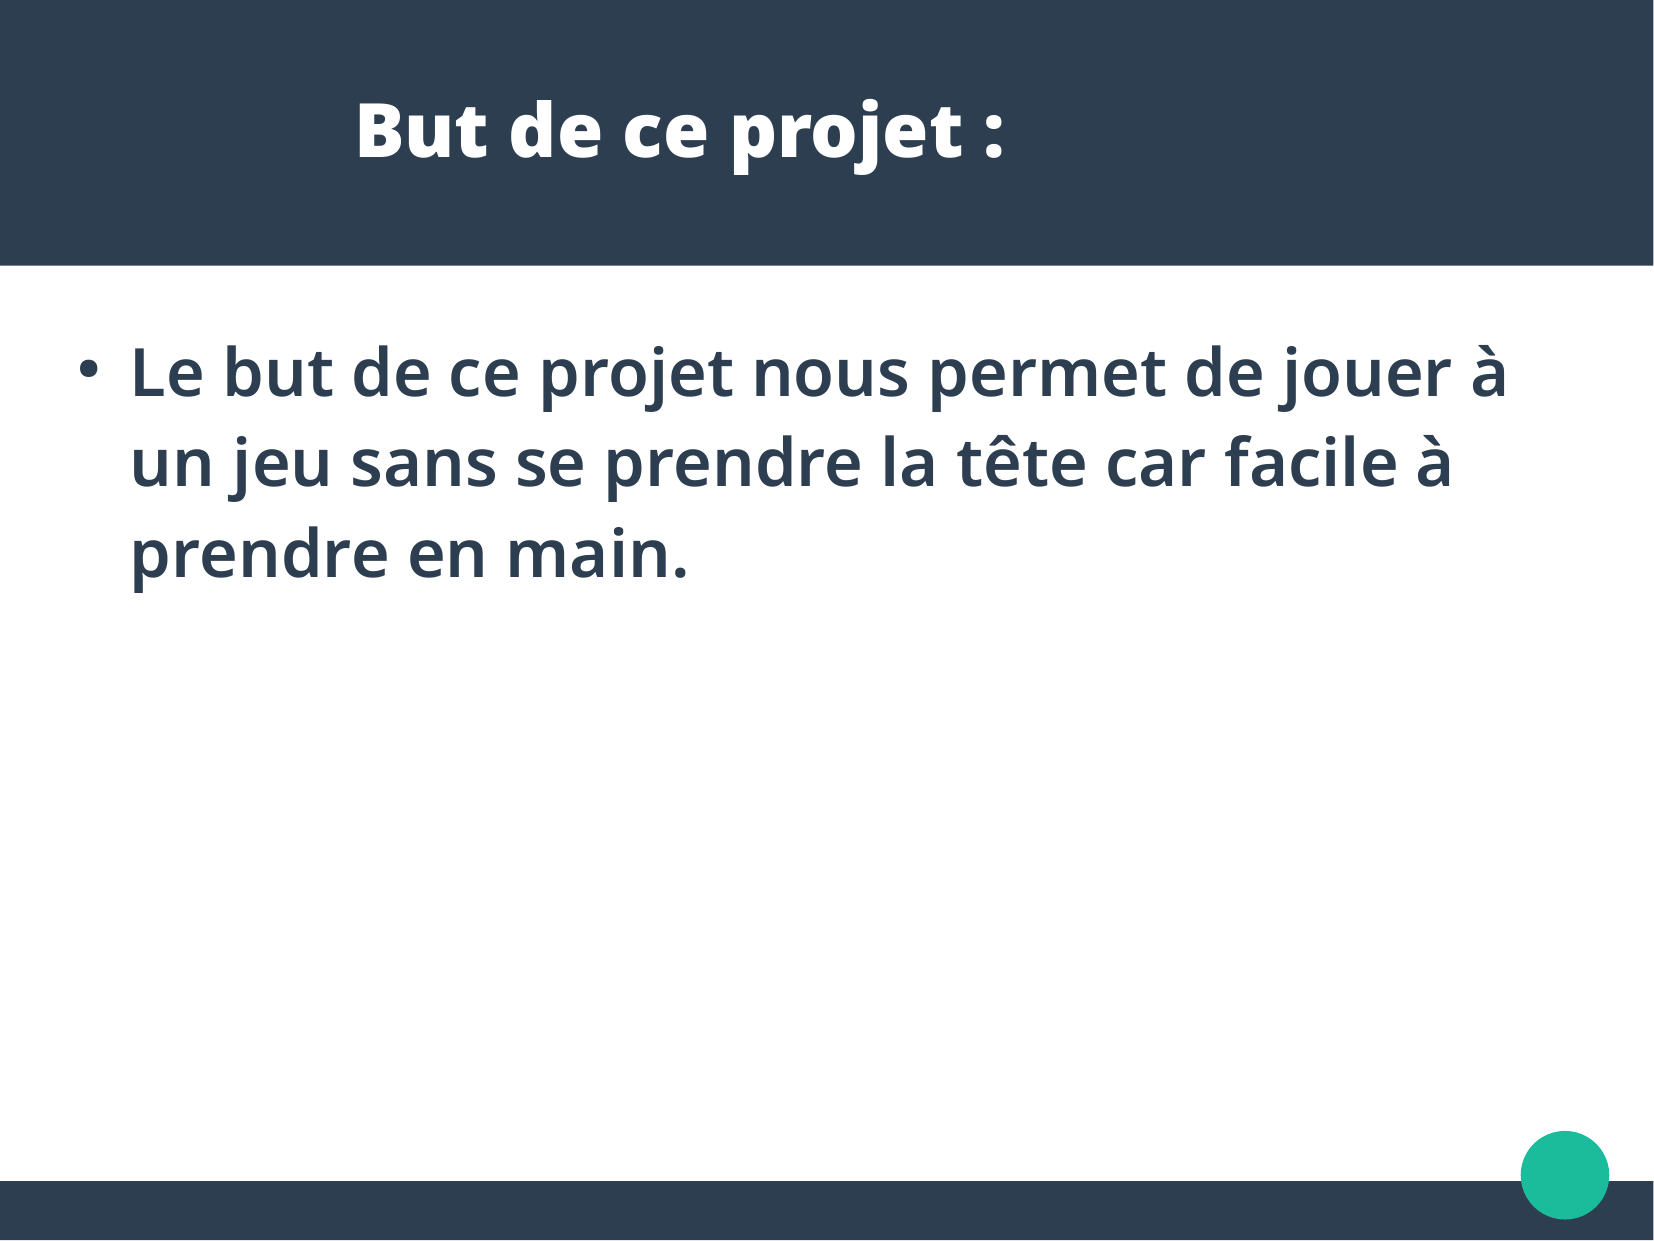

# But de ce projet :
Le but de ce projet nous permet de jouer à un jeu sans se prendre la tête car facile à prendre en main.